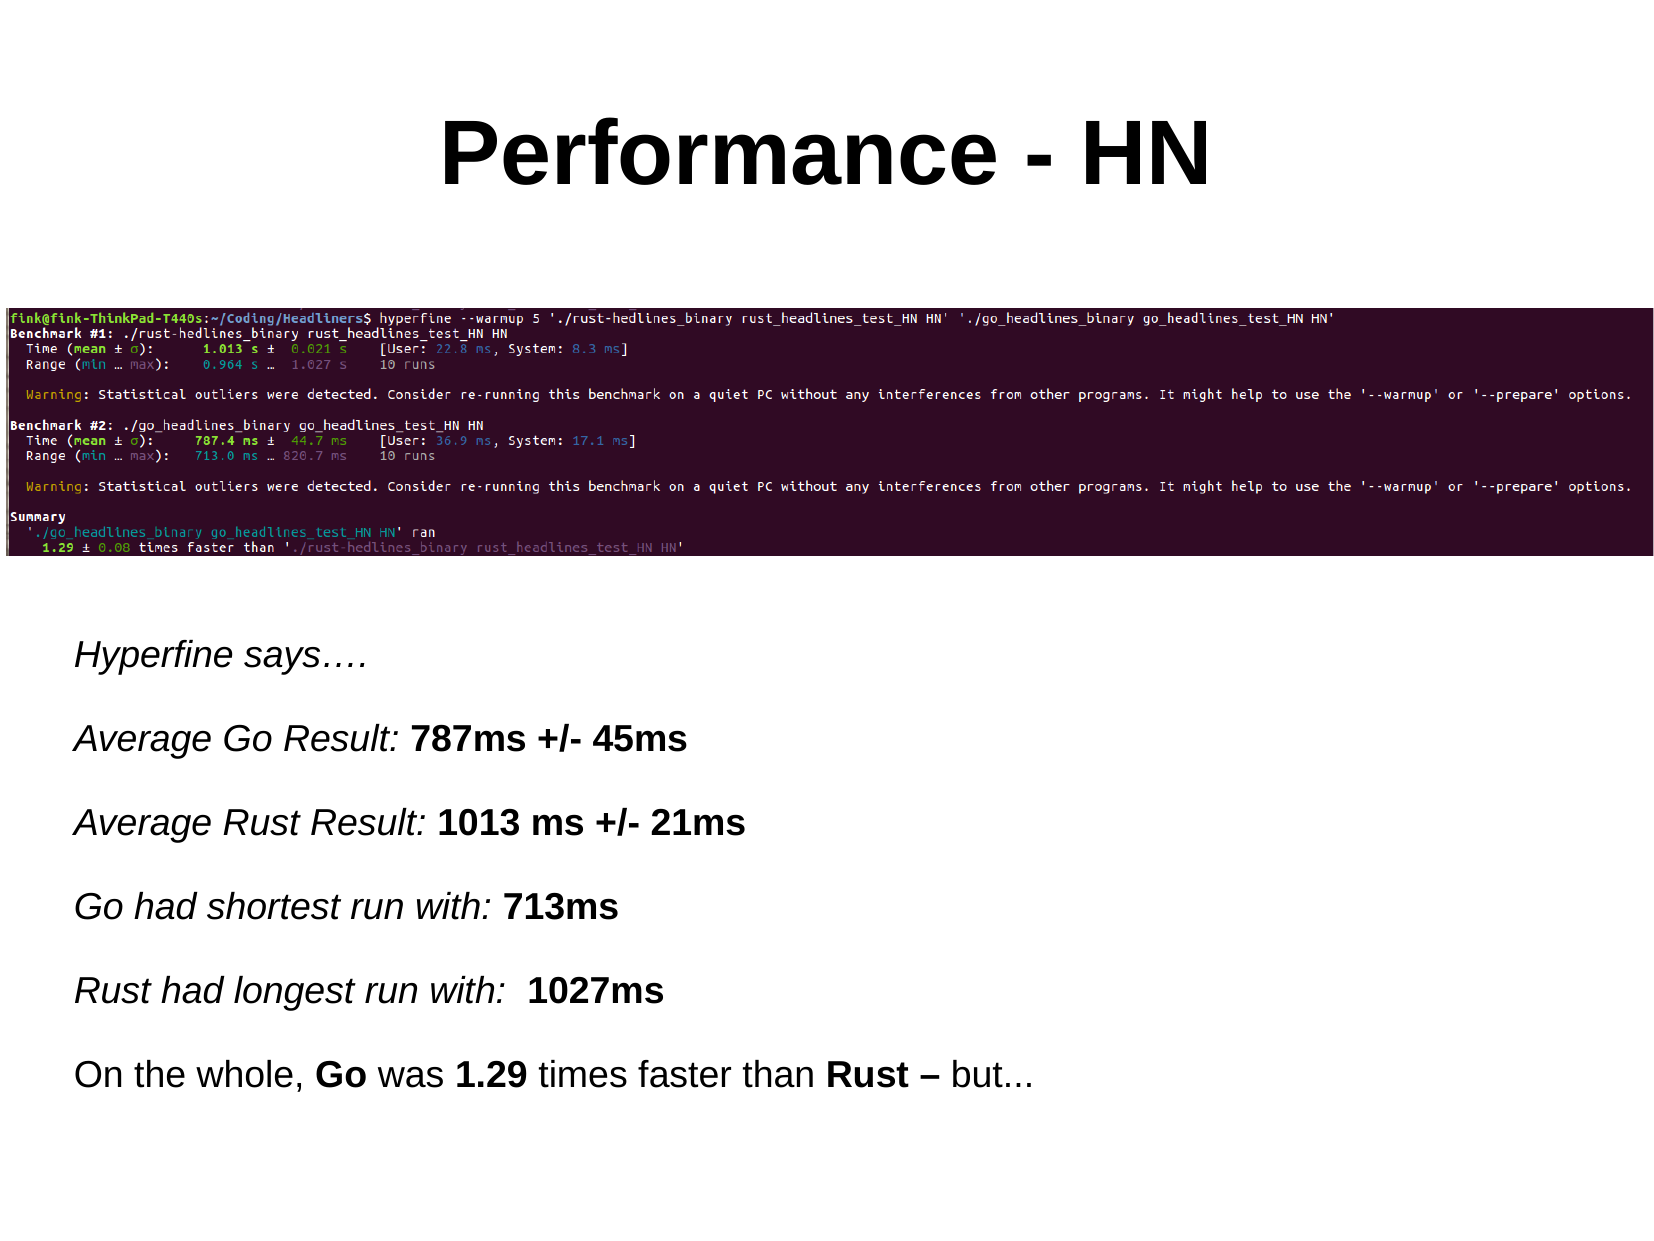

# Performance - HN
Hyperfine says….
Average Go Result: 787ms +/- 45ms
Average Rust Result: 1013 ms +/- 21ms
Go had shortest run with: 713ms
Rust had longest run with: 1027ms
On the whole, Go was 1.29 times faster than Rust – but...